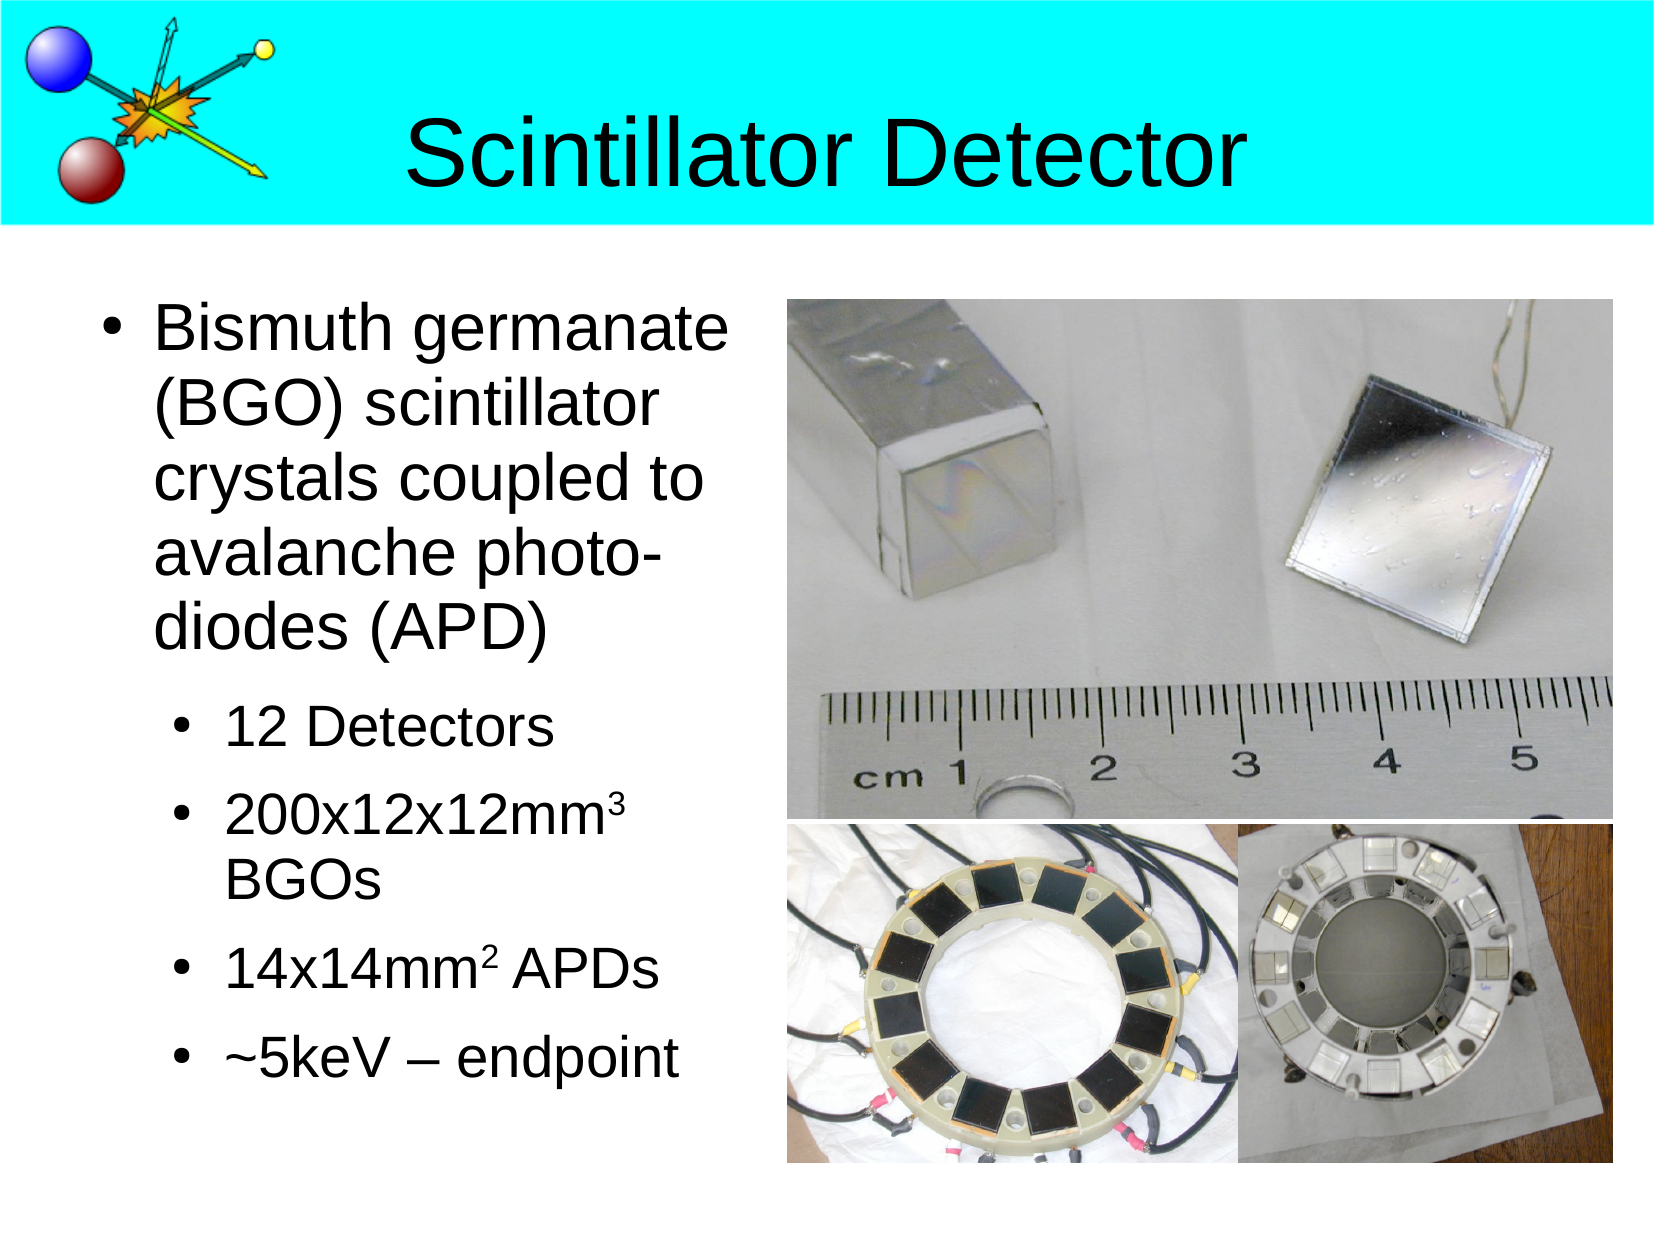

# Scintillator Detector
Bismuth germanate (BGO) scintillator crystals coupled to avalanche photo-diodes (APD)
12 Detectors
200x12x12mm3 BGOs
14x14mm2 APDs
~5keV – endpoint